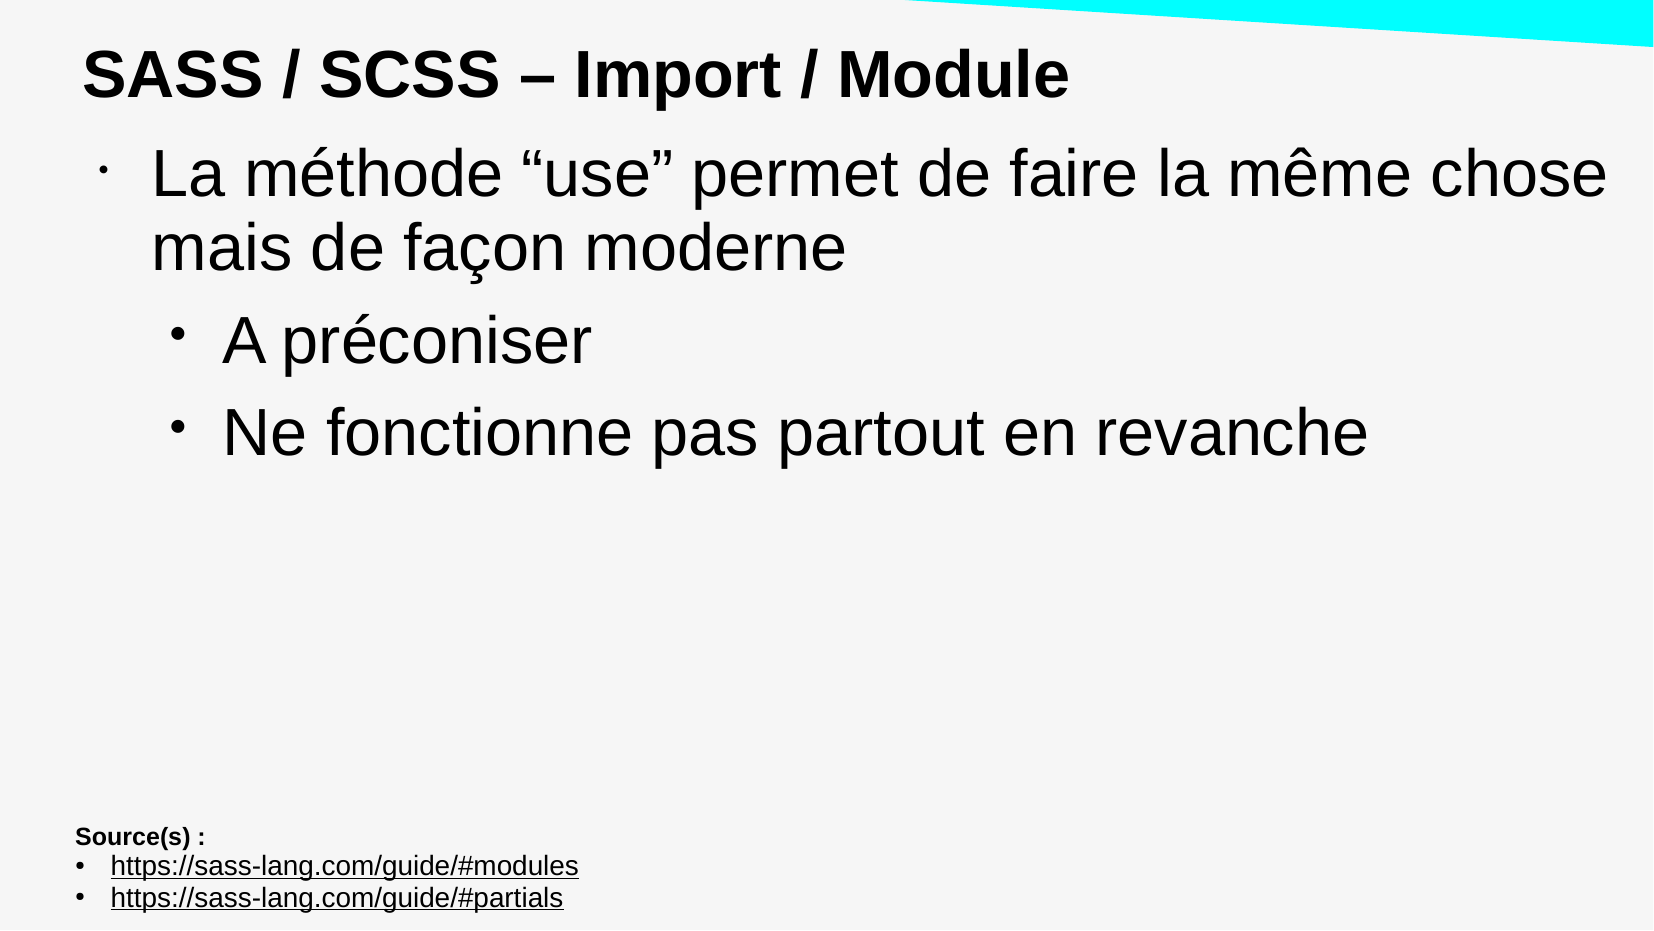

# SASS / SCSS – Import / Module
La méthode “use” permet de faire la même chose mais de façon moderne
A préconiser
Ne fonctionne pas partout en revanche
Source(s) :
https://sass-lang.com/guide/#modules
https://sass-lang.com/guide/#partials